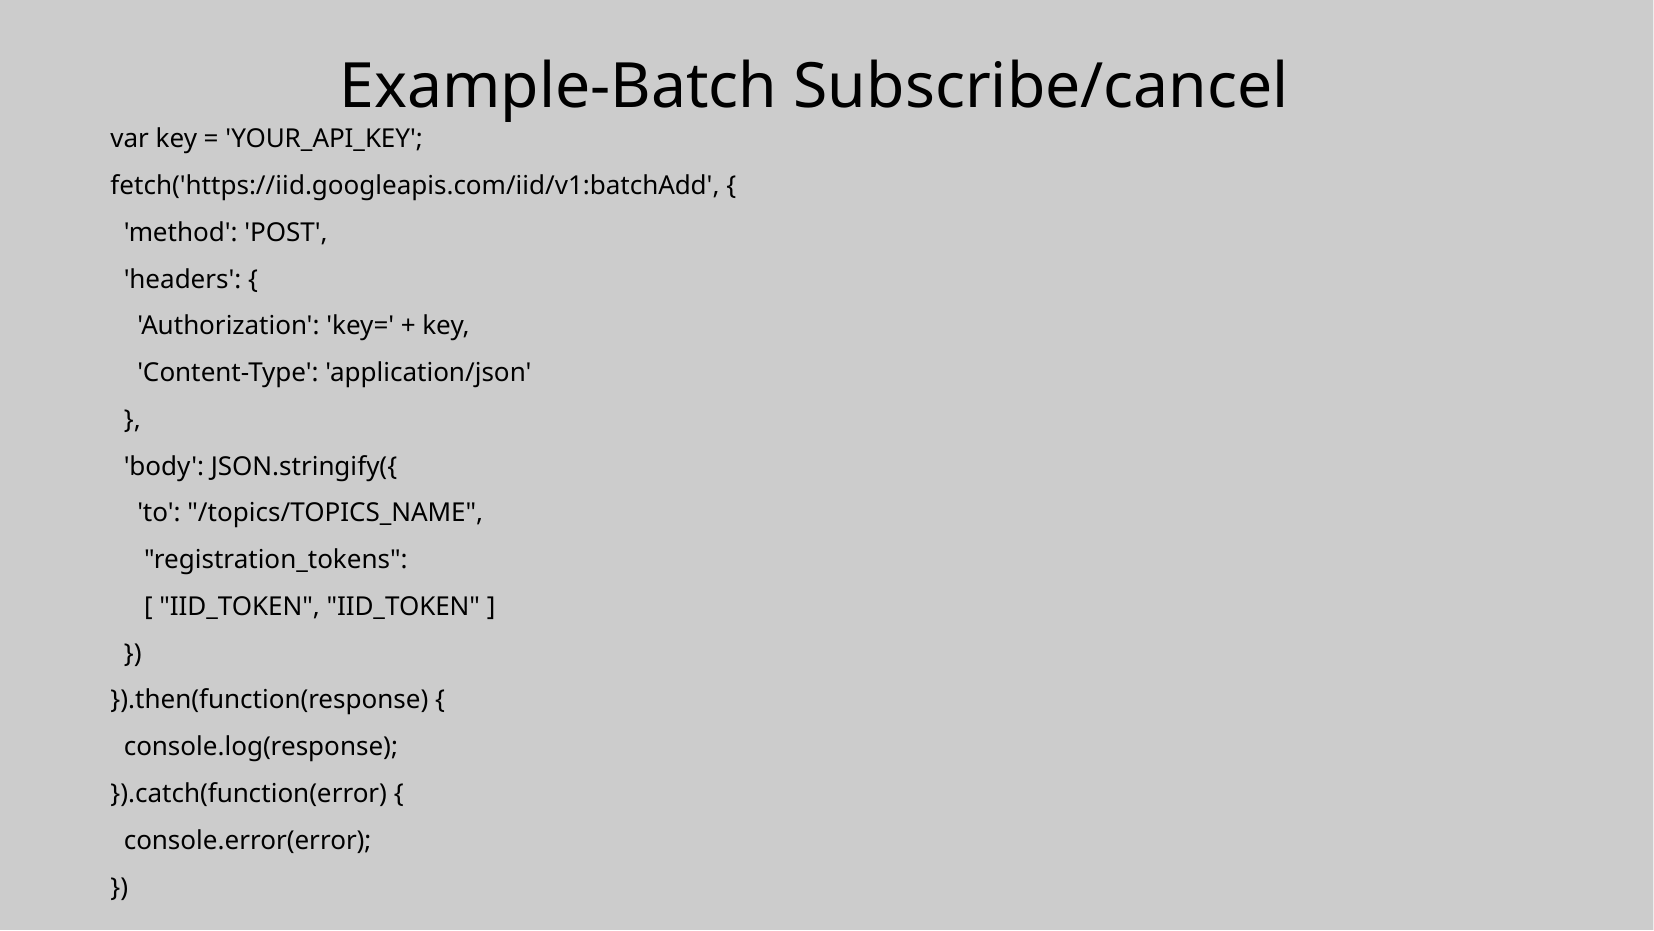

# Example-Batch Subscribe/cancel
var key = 'YOUR_API_KEY';
fetch('https://iid.googleapis.com/iid/v1:batchAdd', {
 'method': 'POST',
 'headers': {
 'Authorization': 'key=' + key,
 'Content-Type': 'application/json'
 },
 'body': JSON.stringify({
 'to': "/topics/TOPICS_NAME",
 "registration_tokens":
 [ "IID_TOKEN", "IID_TOKEN" ]
 })
}).then(function(response) {
 console.log(response);
}).catch(function(error) {
 console.error(error);
})